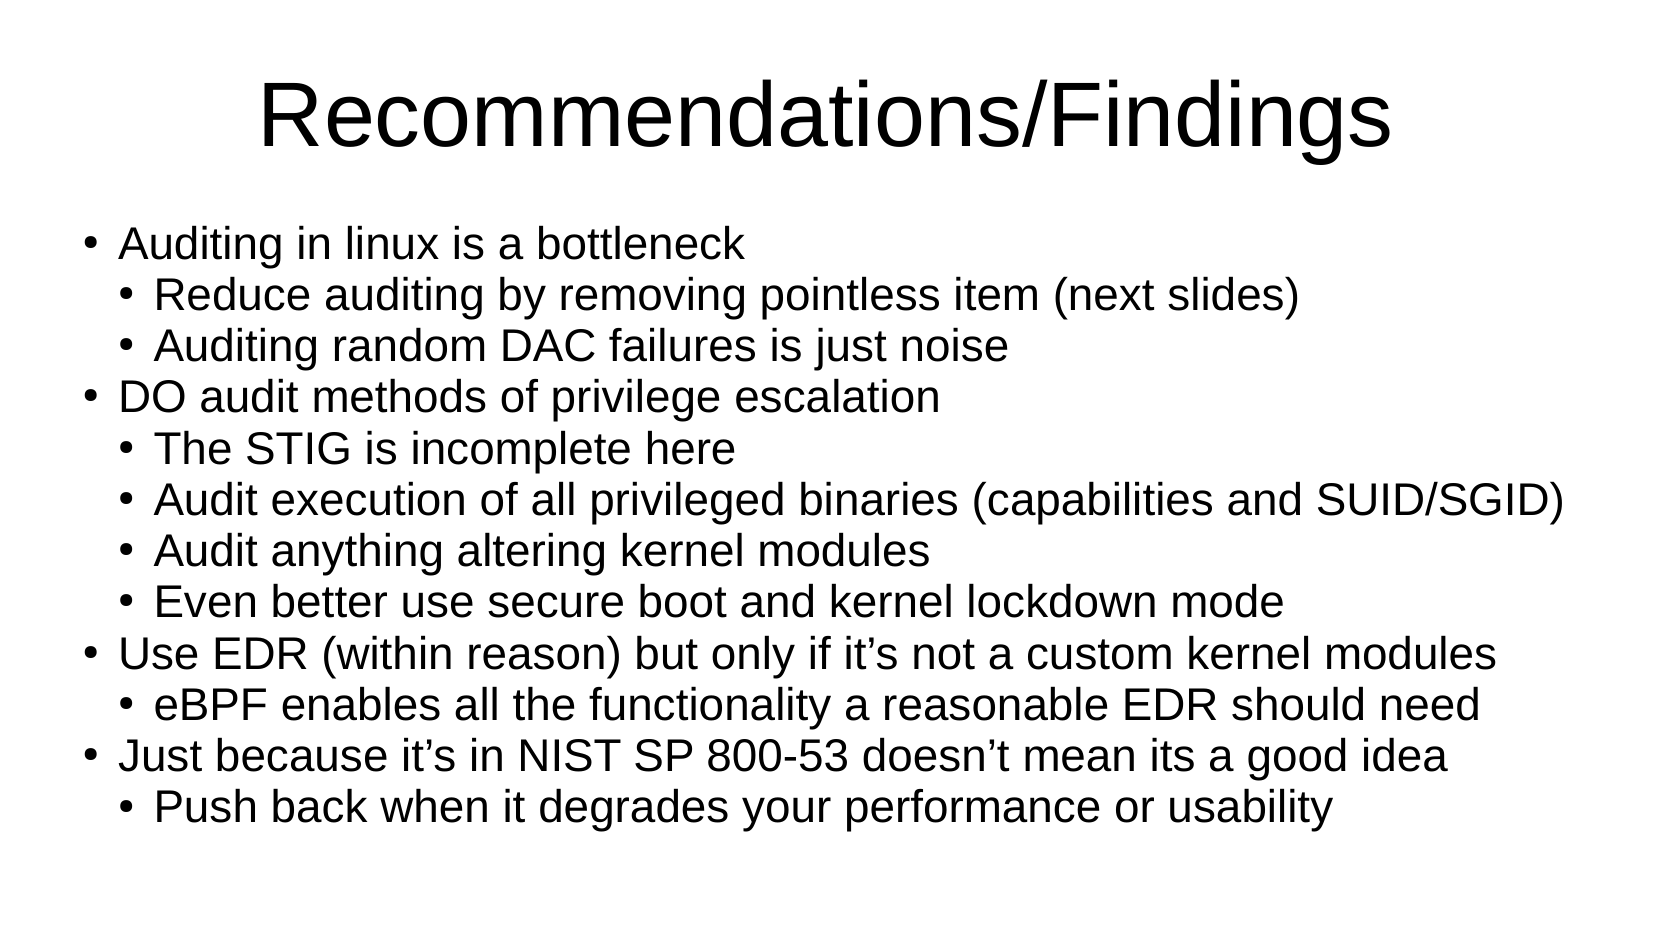

# Recommendations/Findings
Auditing in linux is a bottleneck
Reduce auditing by removing pointless item (next slides)
Auditing random DAC failures is just noise
DO audit methods of privilege escalation
The STIG is incomplete here
Audit execution of all privileged binaries (capabilities and SUID/SGID)
Audit anything altering kernel modules
Even better use secure boot and kernel lockdown mode
Use EDR (within reason) but only if it’s not a custom kernel modules
eBPF enables all the functionality a reasonable EDR should need
Just because it’s in NIST SP 800-53 doesn’t mean its a good idea
Push back when it degrades your performance or usability